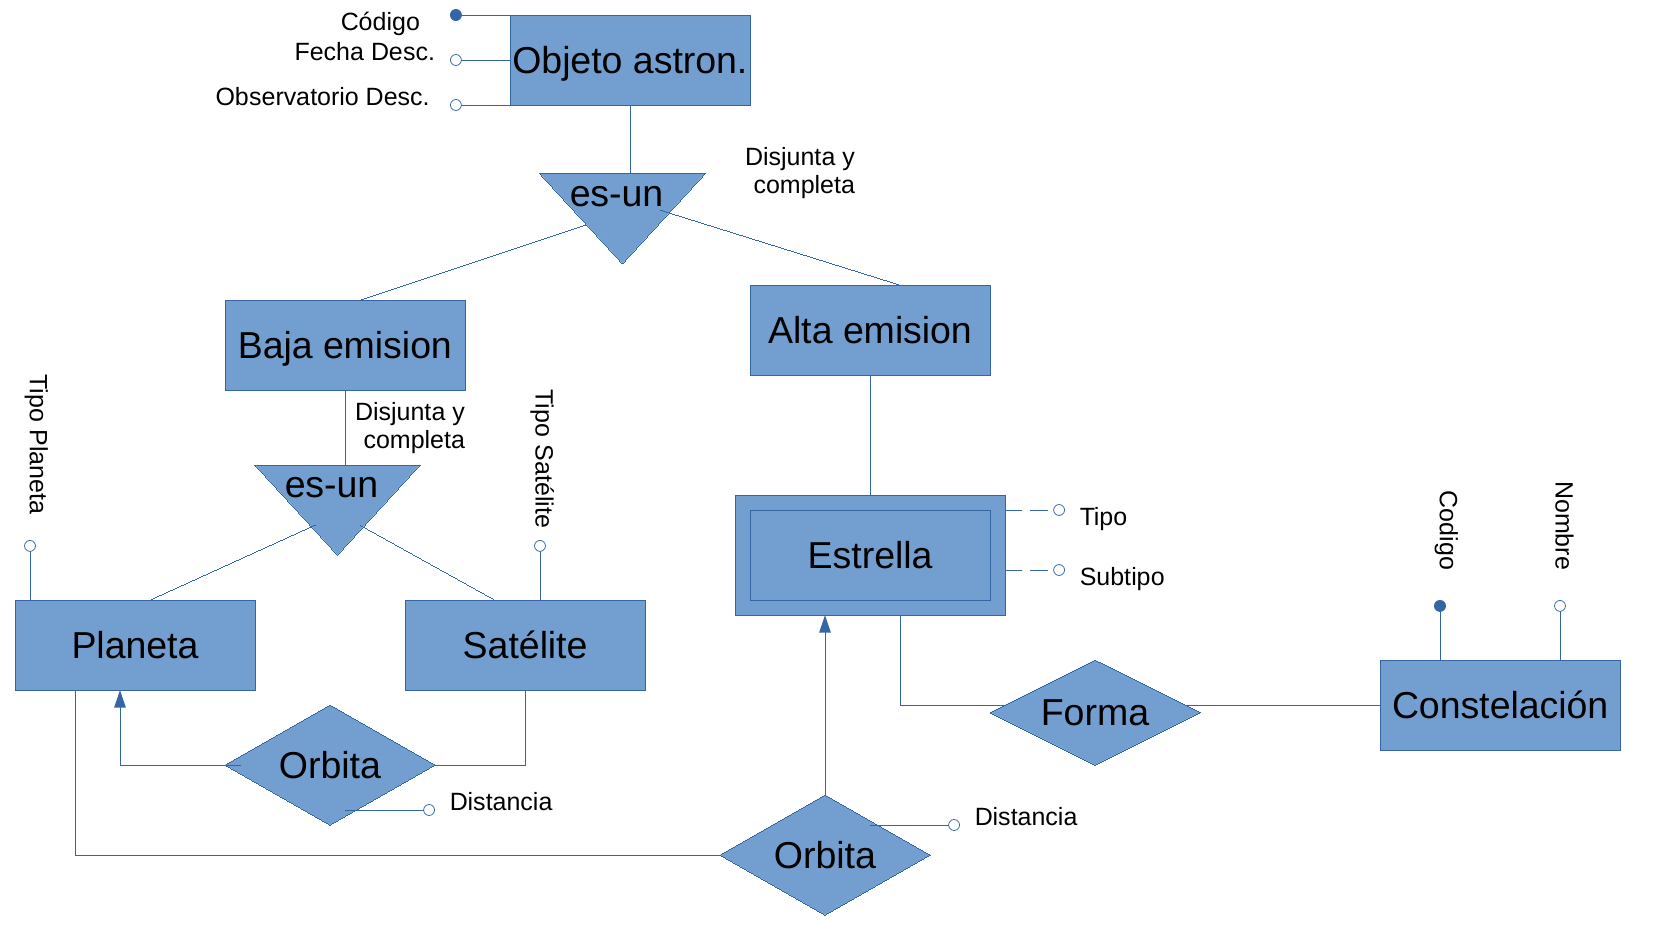

Código
Objeto astron.
Fecha Desc.
Observatorio Desc.
Disjunta y completa
es-un
Alta emision
Baja emision
Disjunta y completa
Tipo Planeta
Tipo Satélite
es-un
Codigo
Nombre
local
Estrella
Tipo
Subtipo
Planeta
Satélite
Forma
Constelación
Orbita
Distancia
Orbita
Distancia